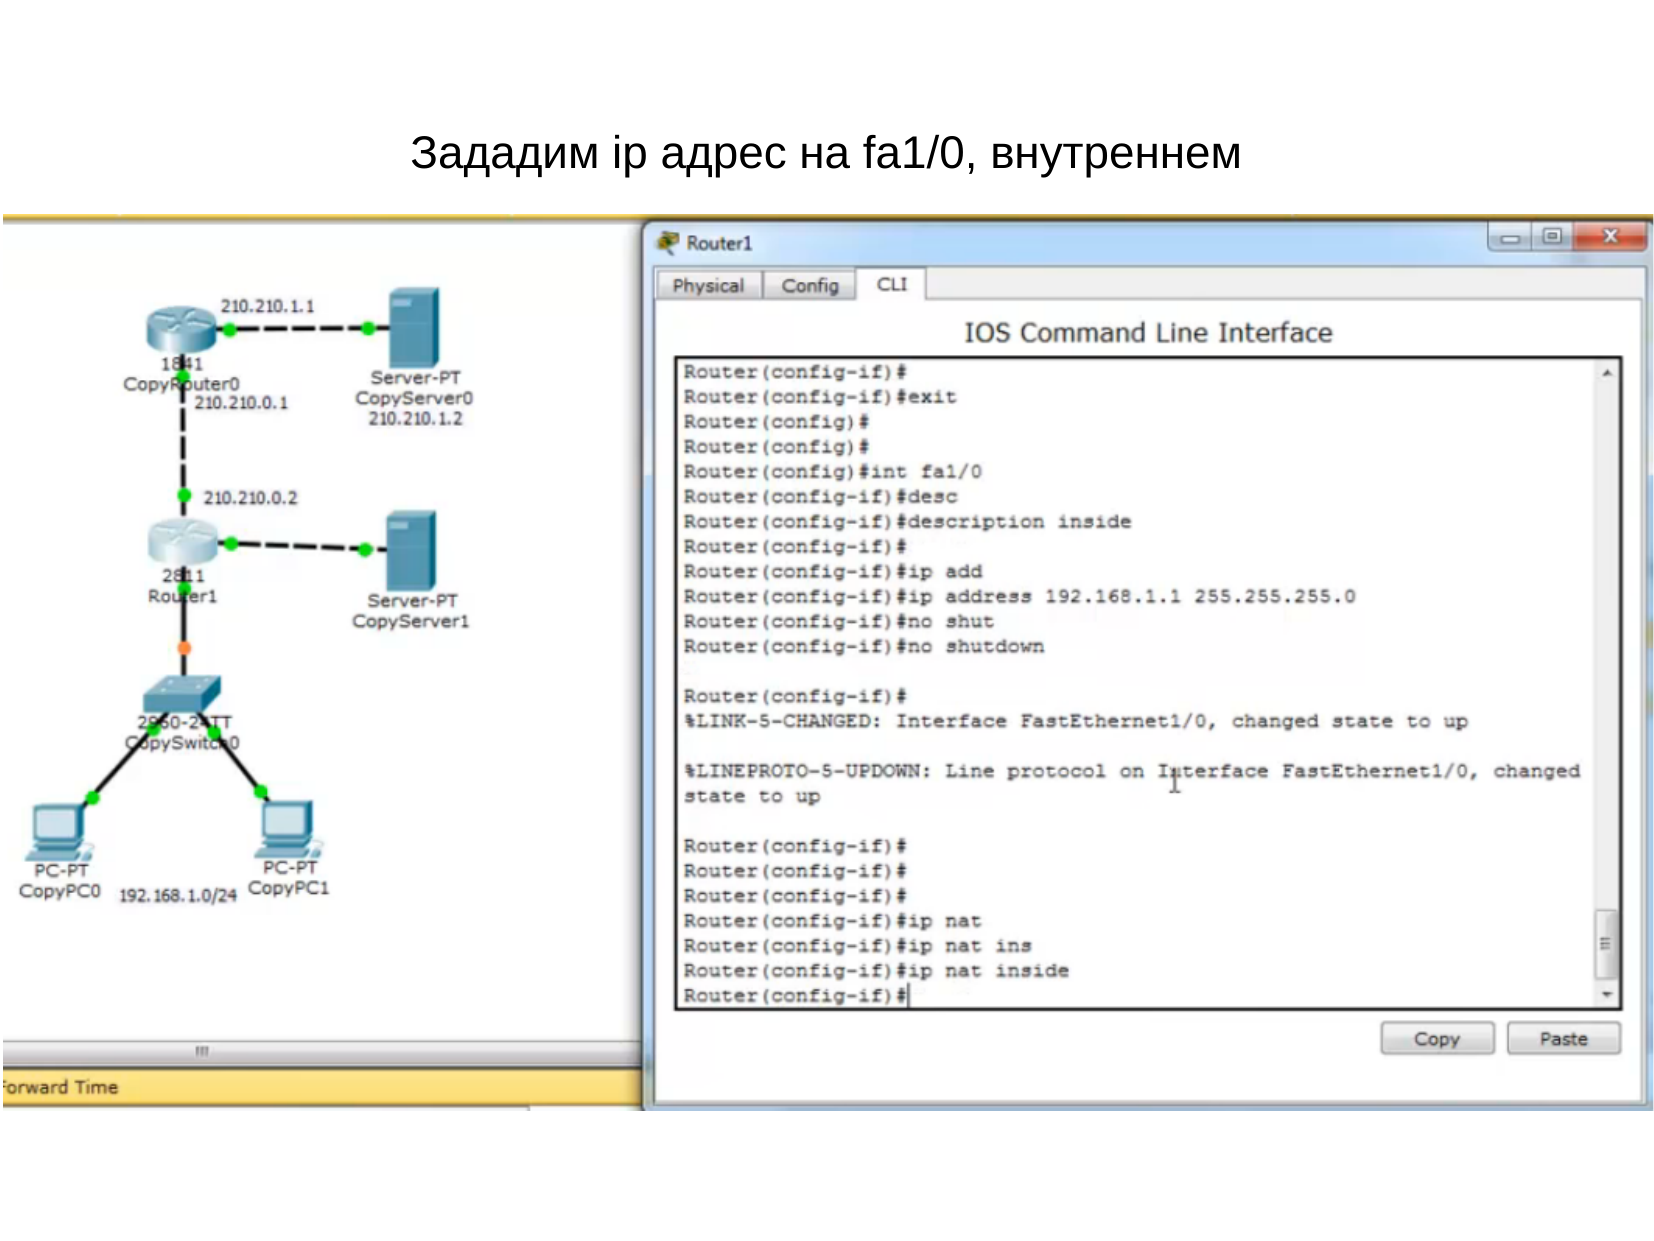

# Зададим ip адрес на fa1/0, внутреннем